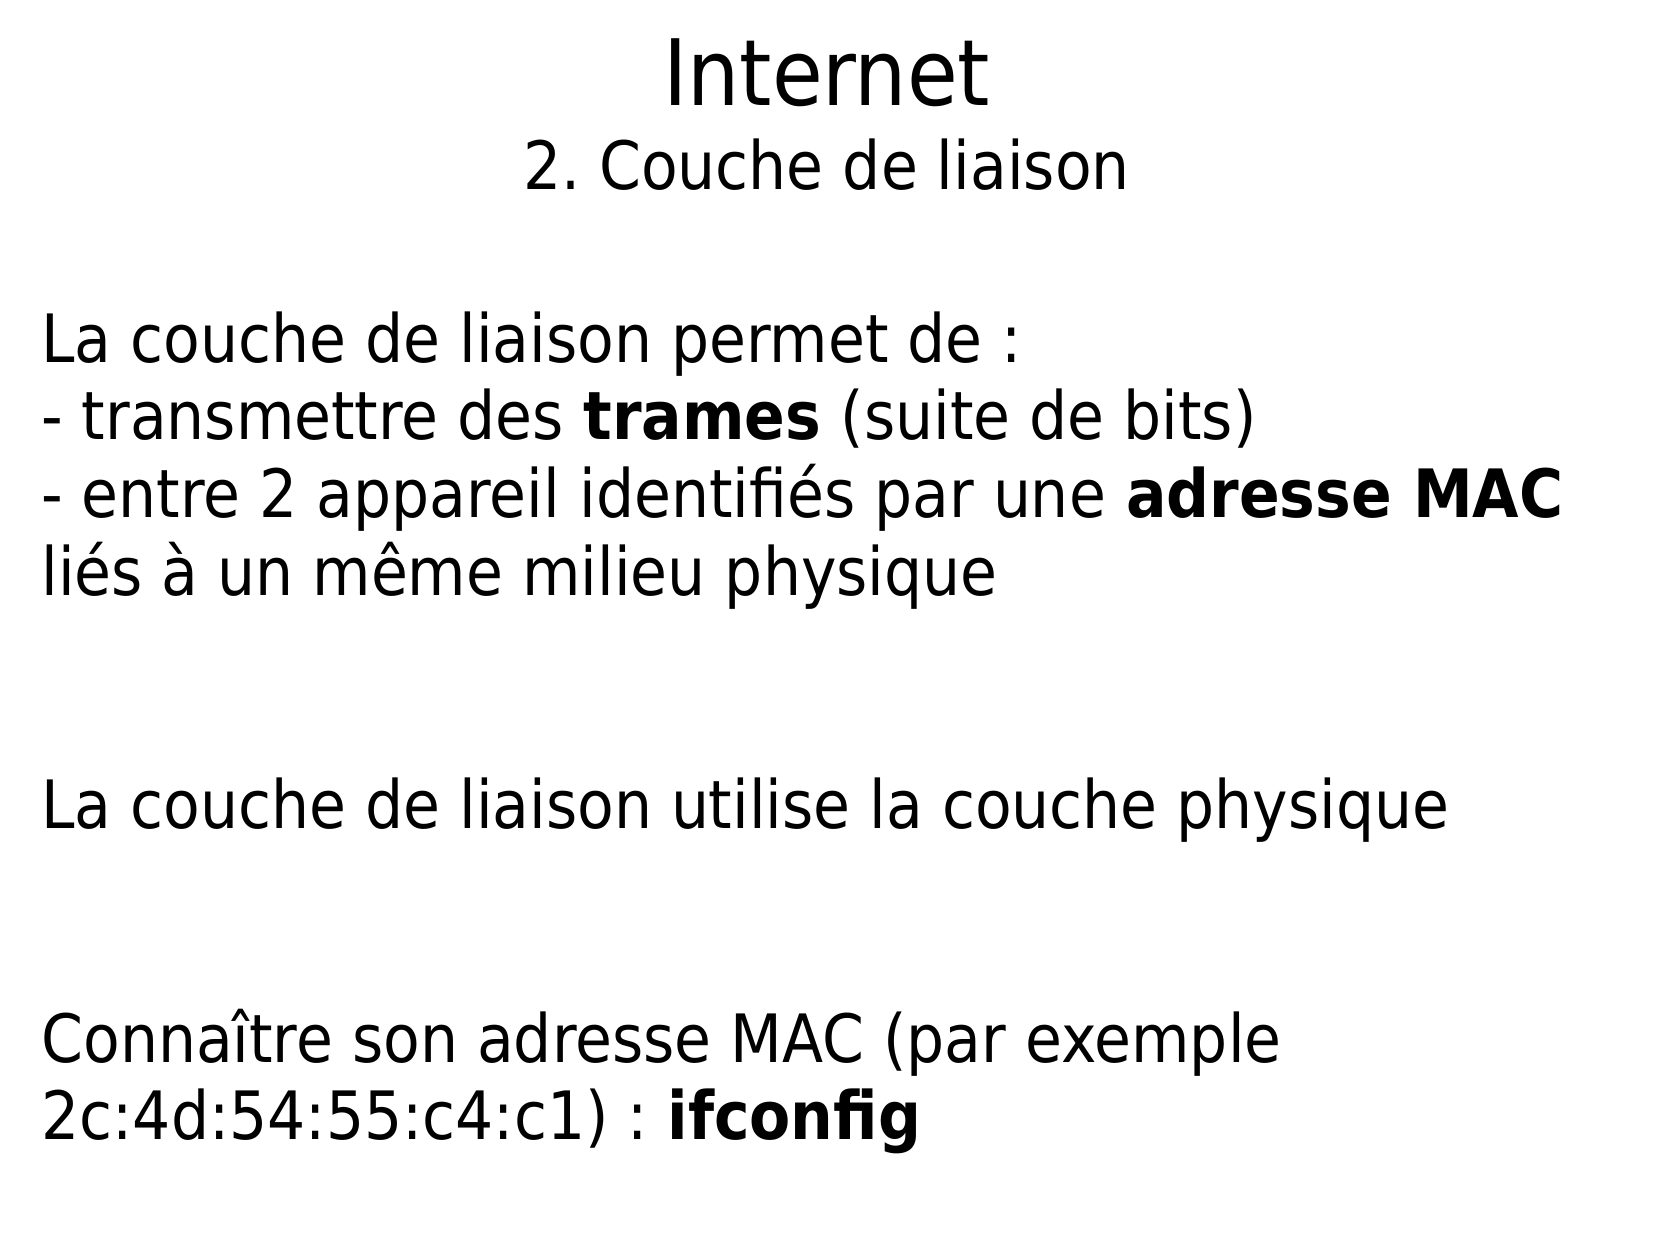

# Internet 2. Couche de liaison
La couche de liaison permet de :
- transmettre des trames (suite de bits)
- entre 2 appareil identifiés par une adresse MAC liés à un même milieu physique
La couche de liaison utilise la couche physique
Connaître son adresse MAC (par exemple 2c:4d:54:55:c4:c1) : ifconfig